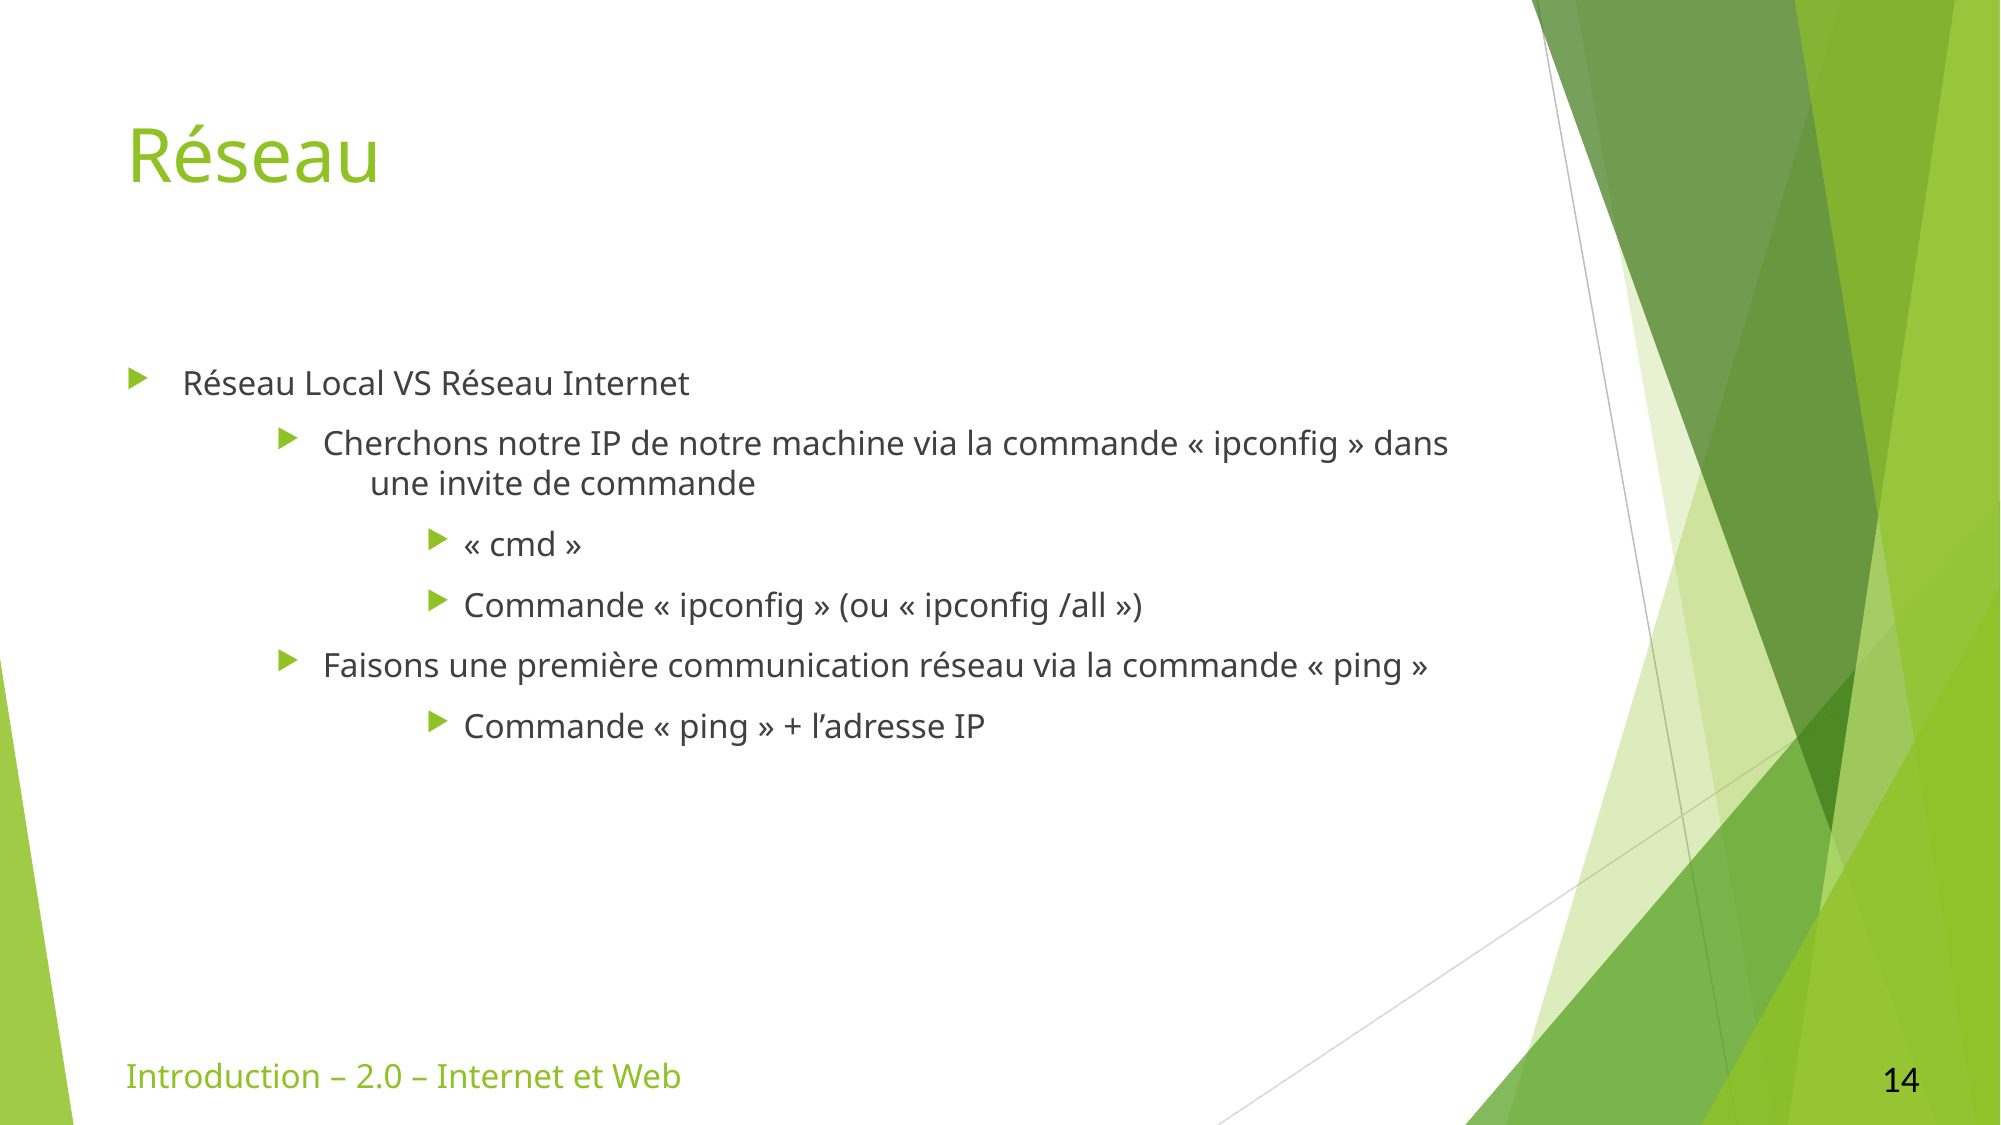

# Réseau
Réseau Local VS Réseau Internet
Cherchons notre IP de notre machine via la commande « ipconfig » dans une invite de commande
« cmd »
Commande « ipconfig » (ou « ipconfig /all »)
Faisons une première communication réseau via la commande « ping »
Commande « ping » + l’adresse IP
Introduction – 2.0 – Internet et Web